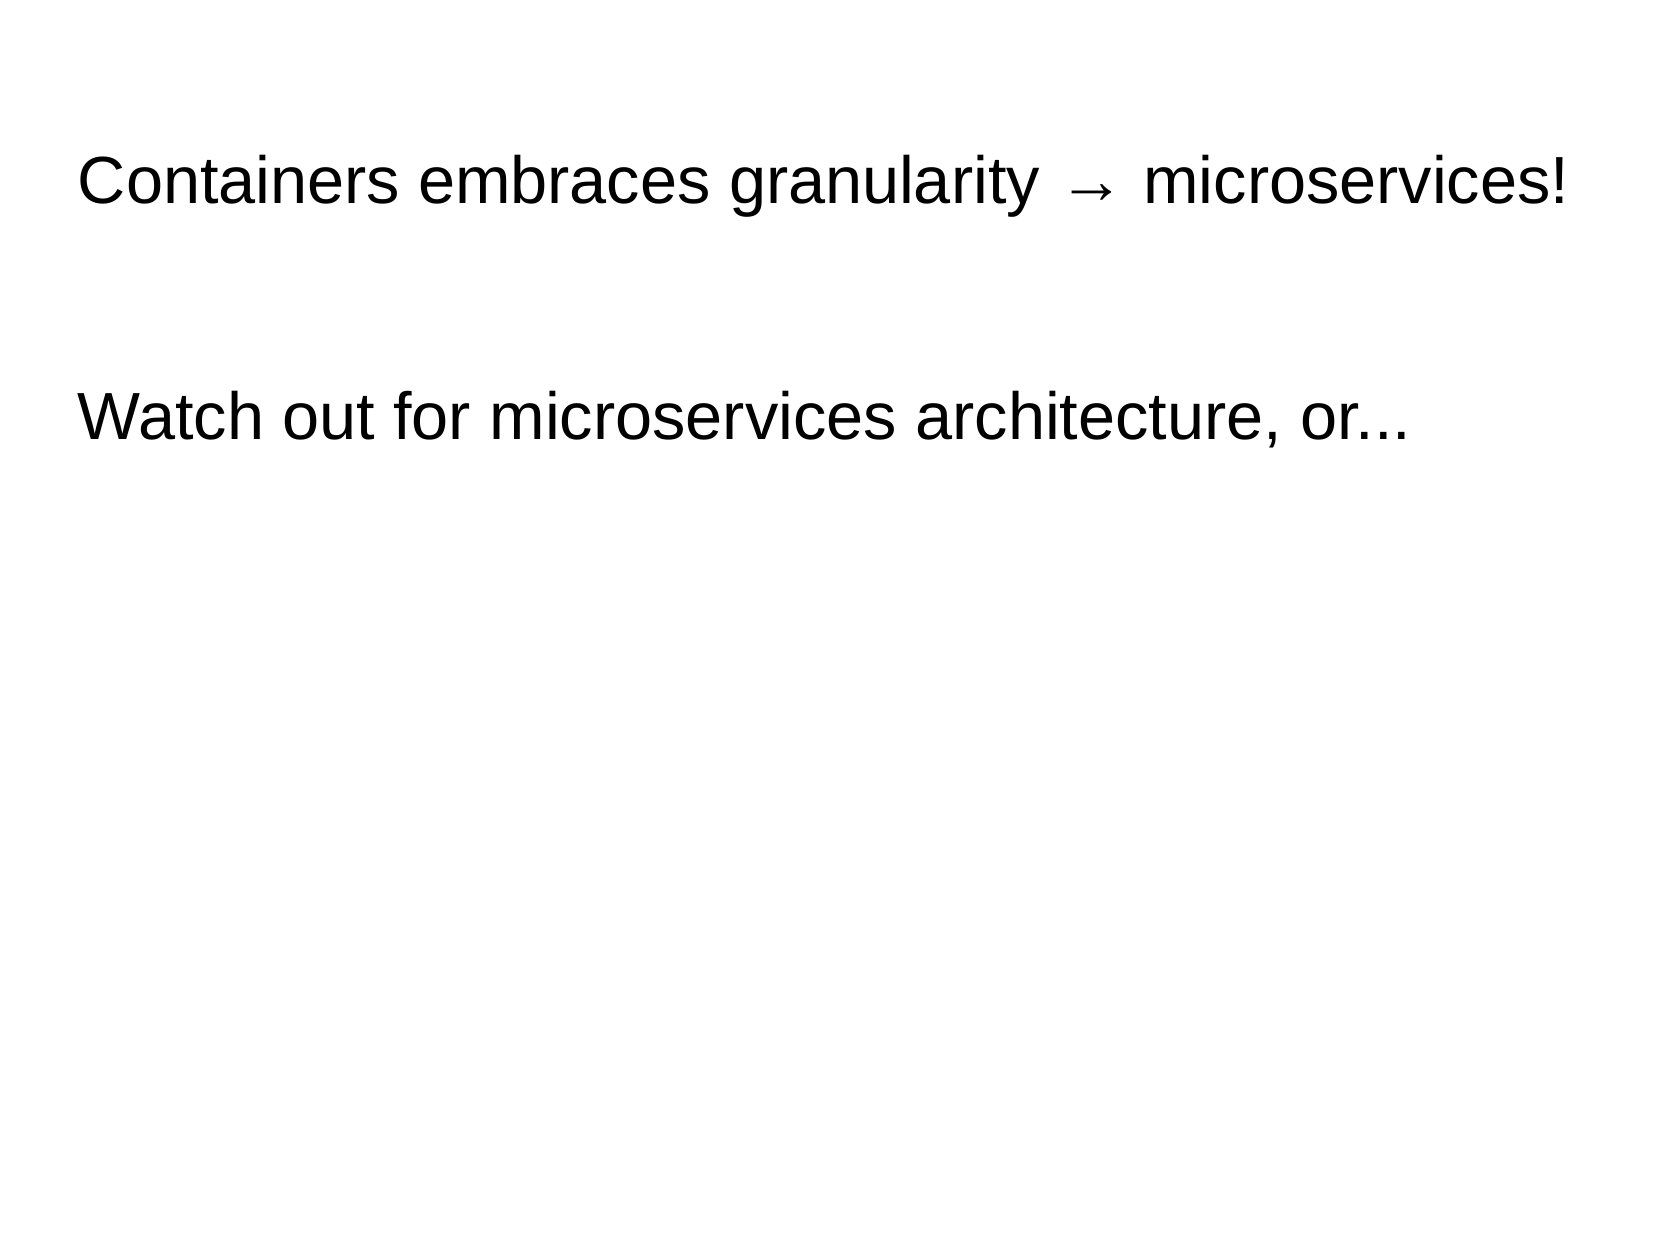

Containers embraces granularity → microservices!
Watch out for microservices architecture, or...